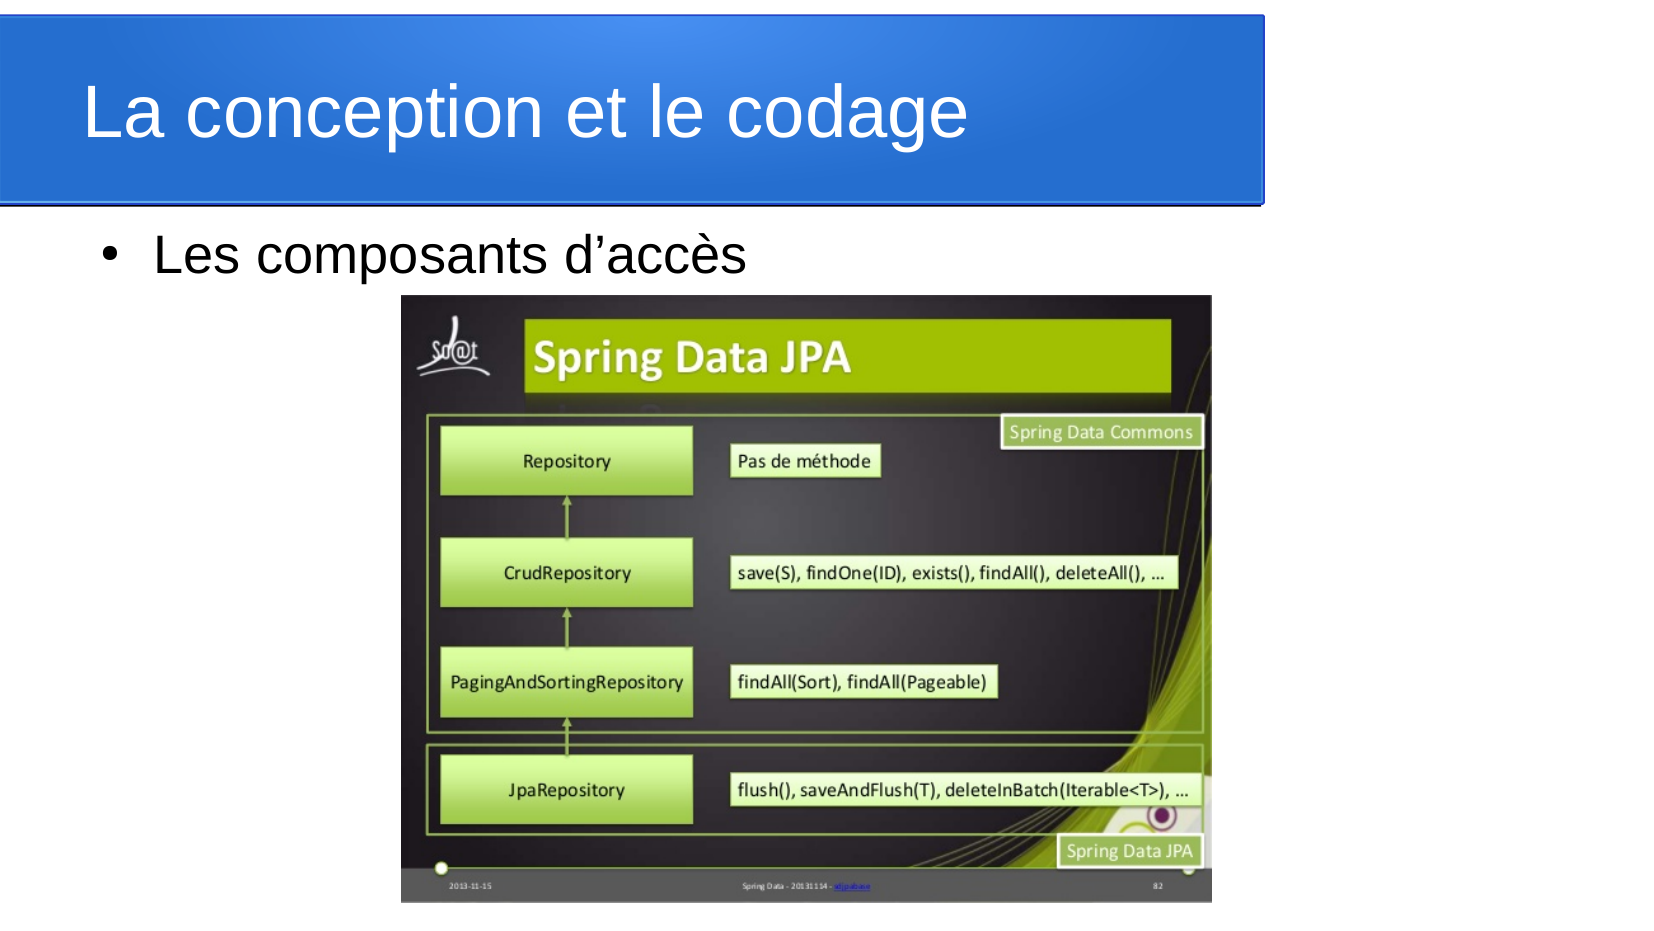

# La conception et le codage
Les composants d’accès